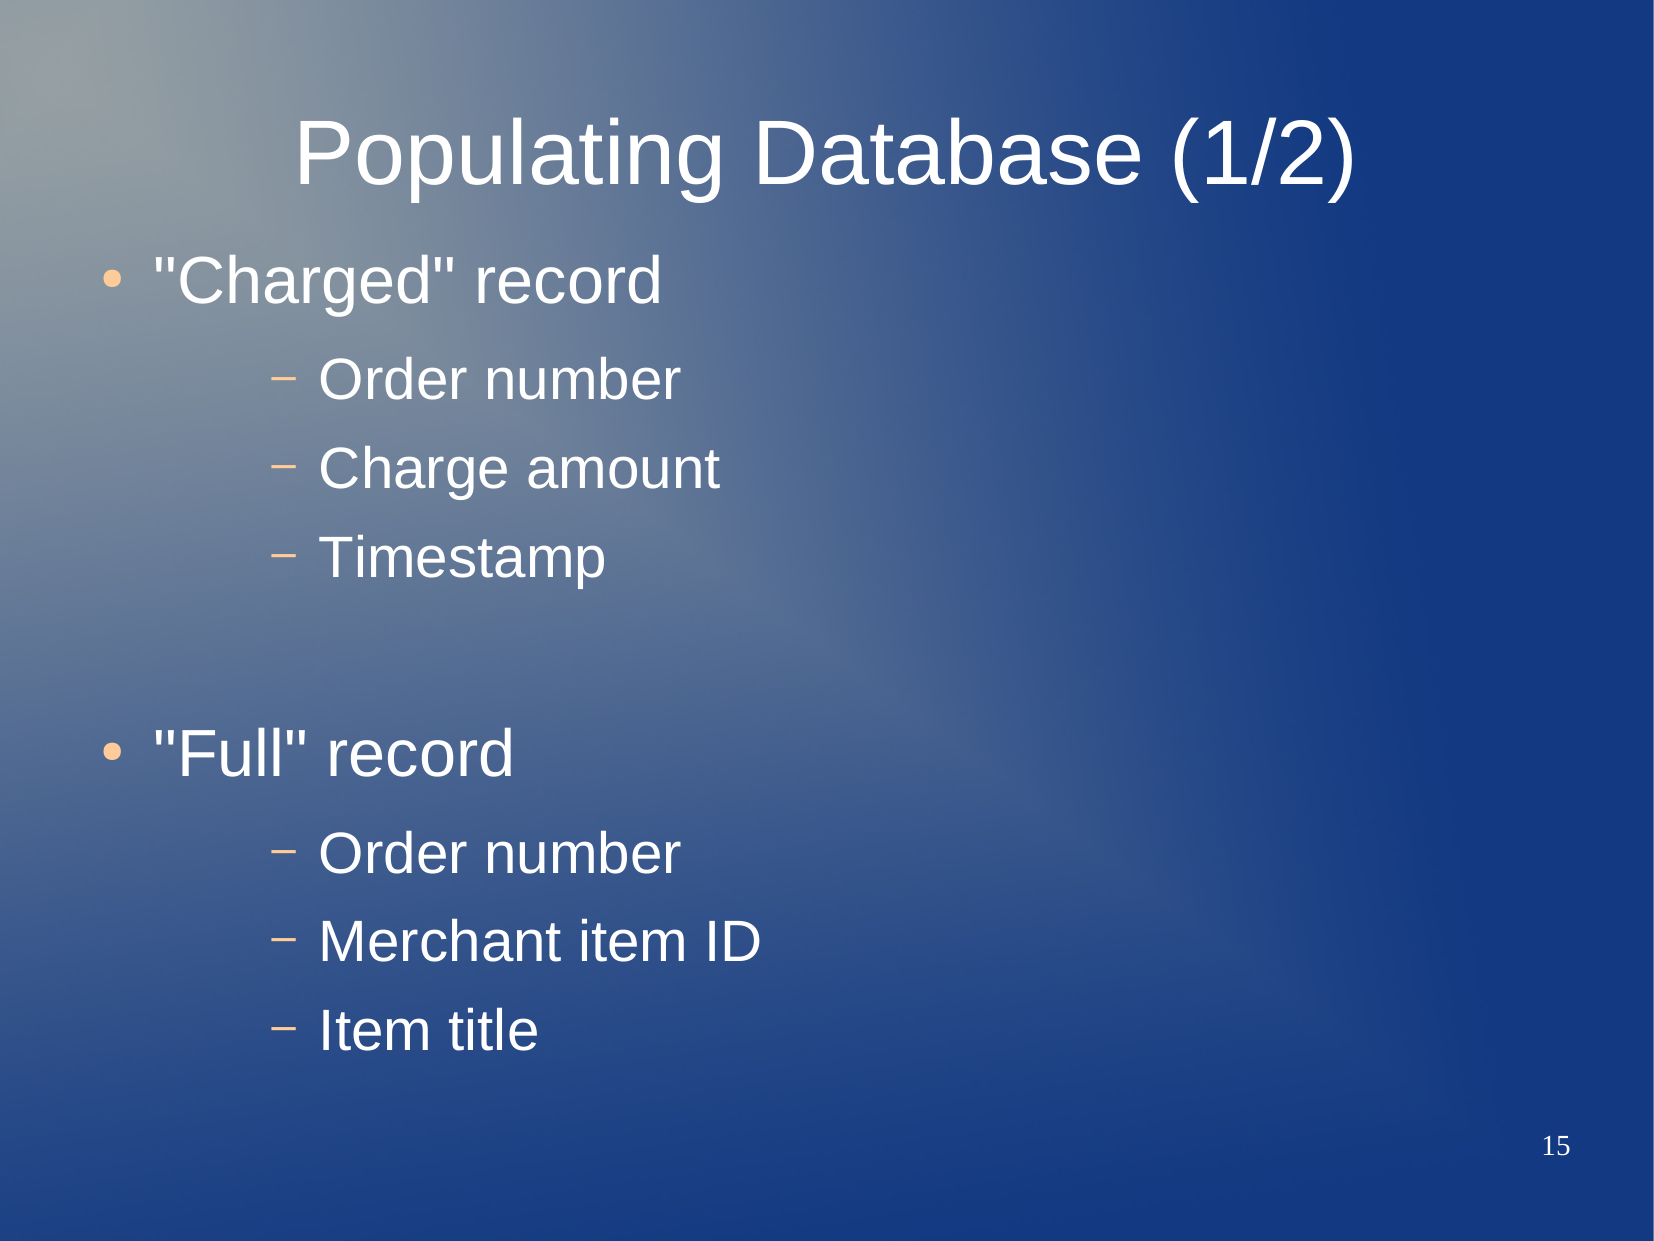

# Populating Database (1/2)
"Charged" record
Order number
Charge amount
Timestamp
"Full" record
Order number
Merchant item ID
Item title
15